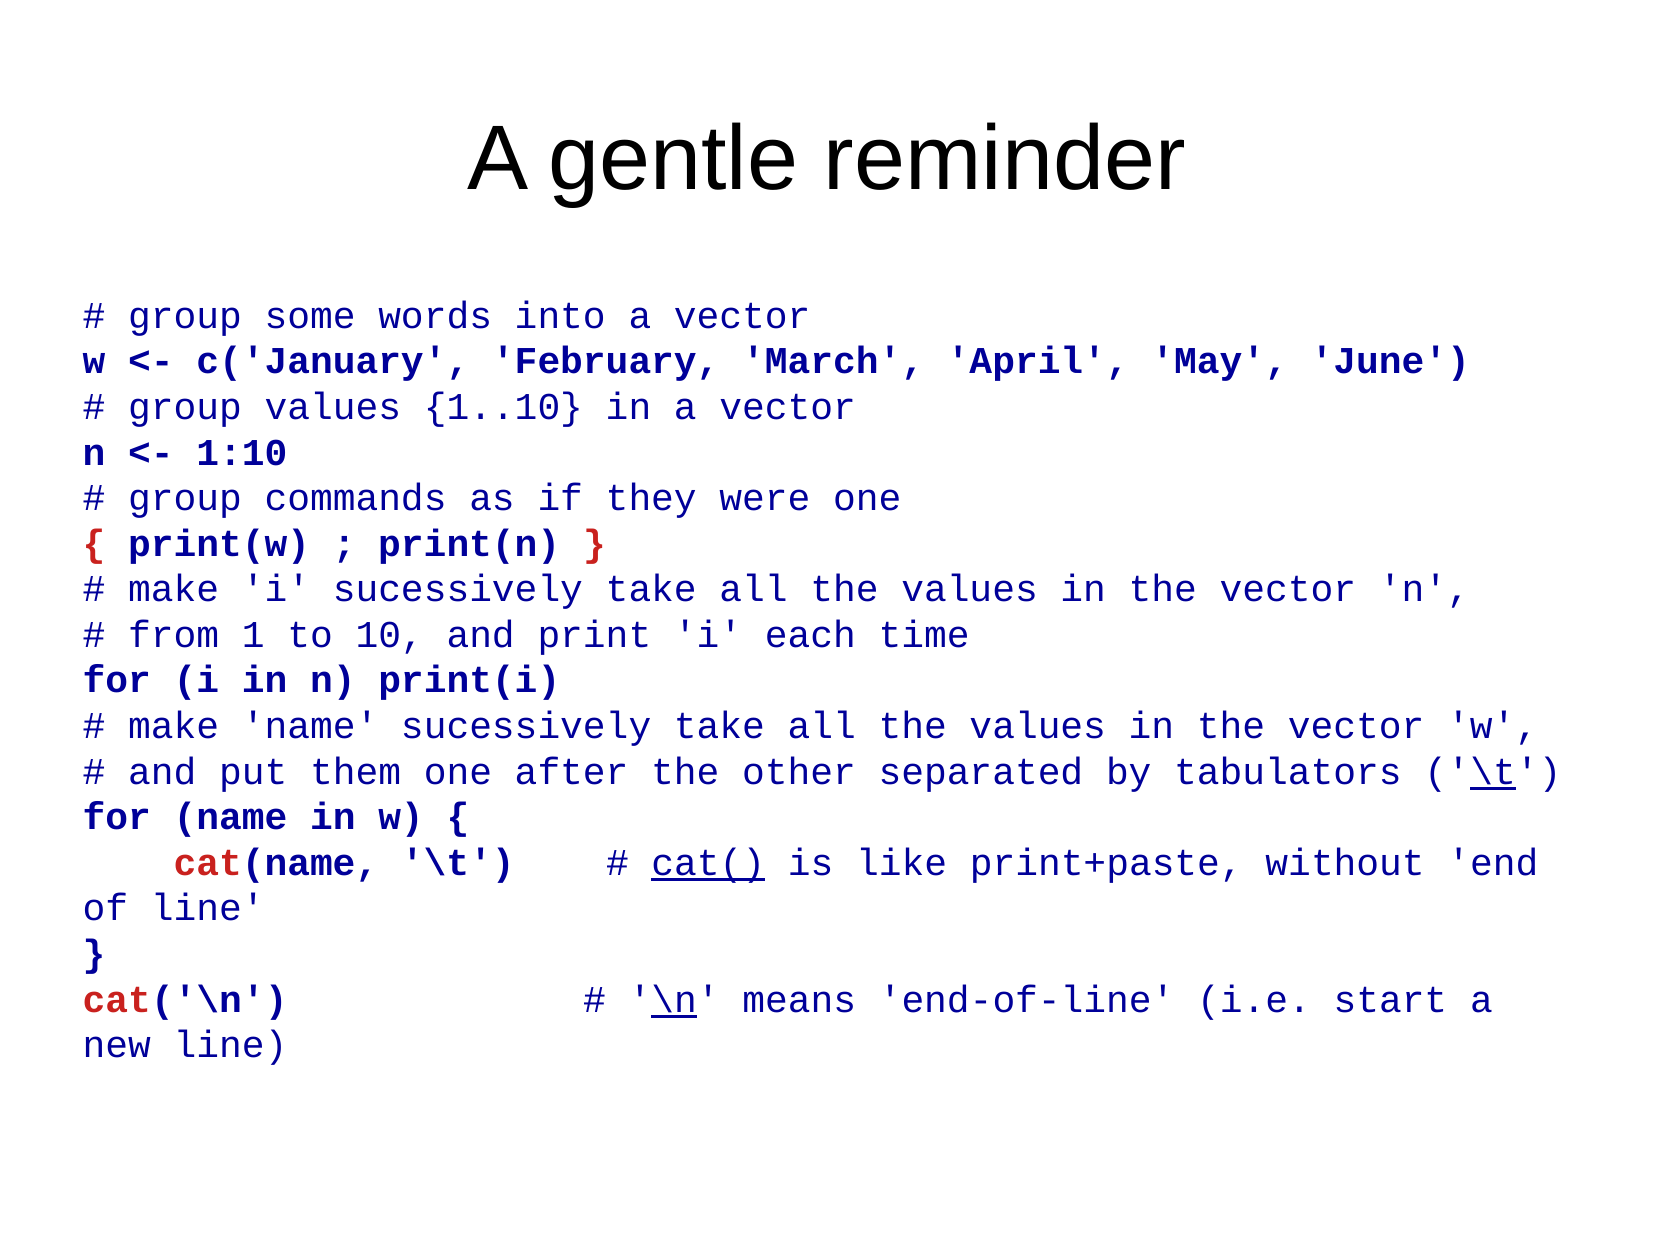

A gentle reminder
# group some words into a vector
w <- c('January', 'February, 'March', 'April', 'May', 'June')
# group values {1..10} in a vector
n <- 1:10
# group commands as if they were one
{ print(w) ; print(n) }
# make 'i' sucessively take all the values in the vector 'n',
# from 1 to 10, and print 'i' each time
for (i in n) print(i)
# make 'name' sucessively take all the values in the vector 'w',
# and put them one after the other separated by tabulators ('\t')
for (name in w) {
 cat(name, '\t') # cat() is like print+paste, without 'end of line'
}
cat('\n') # '\n' means 'end-of-line' (i.e. start a new line)